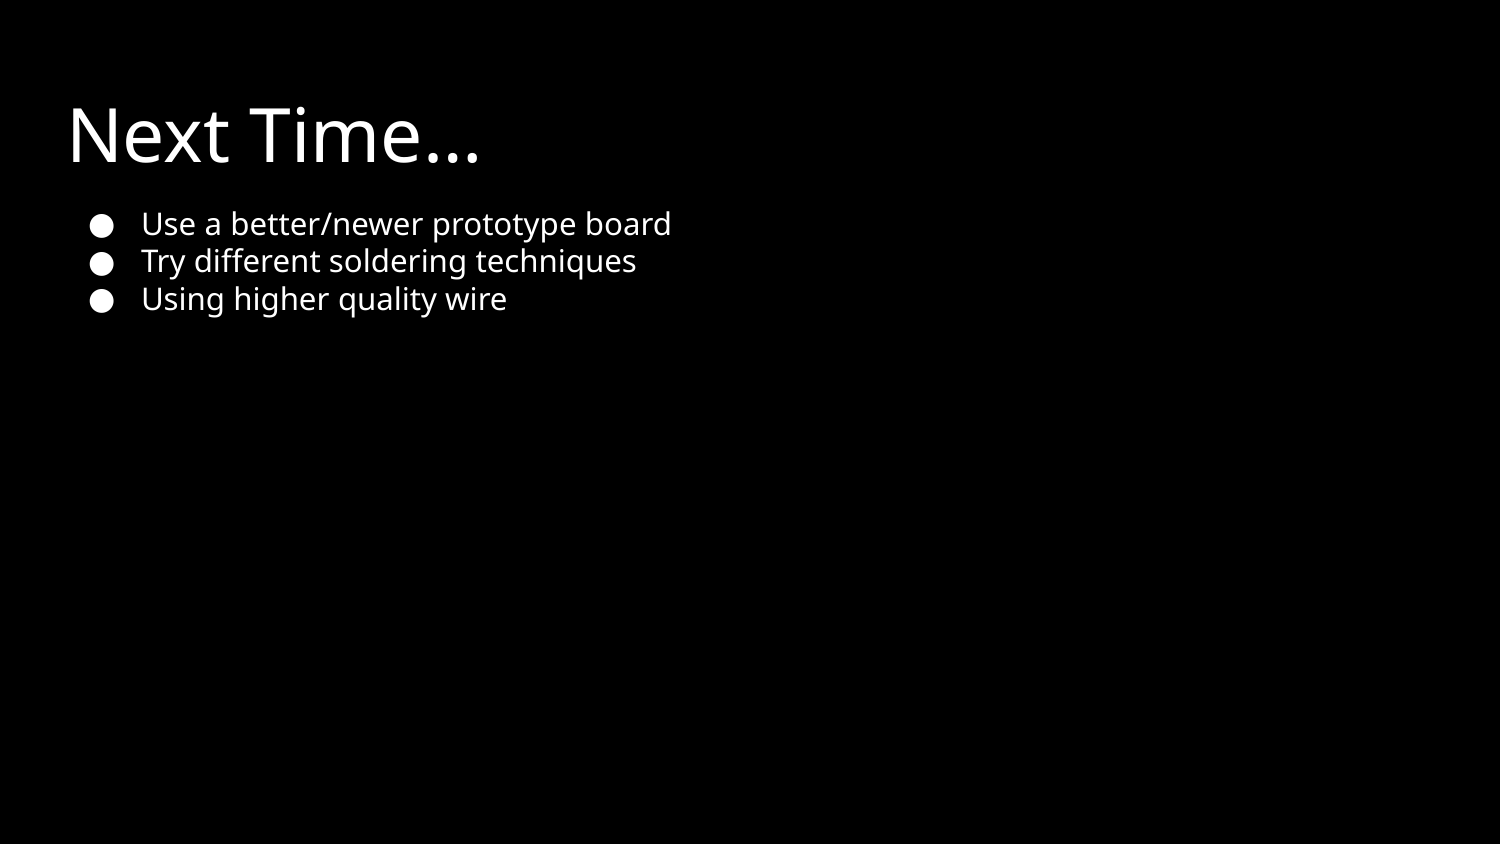

# Next Time…
Use a better/newer prototype board
Try different soldering techniques
Using higher quality wire